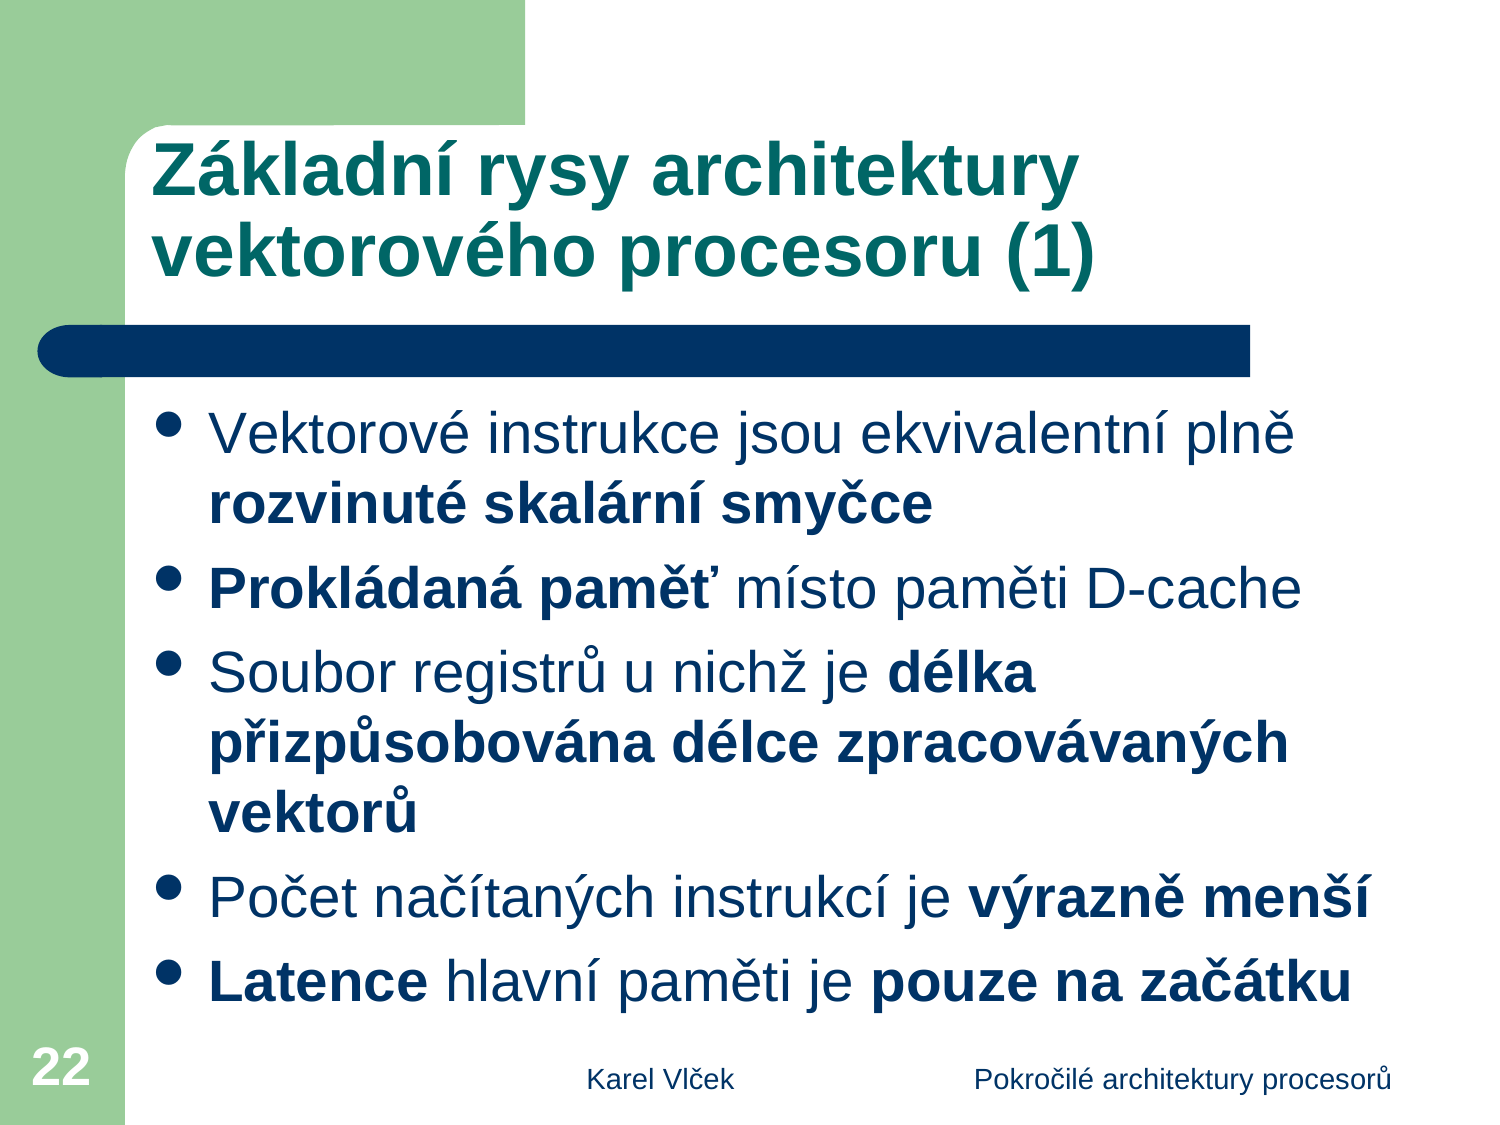

# Základní rysy architektury vektorového procesoru (1)
Vektorové instrukce jsou ekvivalentní plně rozvinuté skalární smyčce
Prokládaná paměť místo paměti D-cache
Soubor registrů u nichž je délka přizpůsobována délce zpracovávaných vektorů
Počet načítaných instrukcí je výrazně menší
Latence hlavní paměti je pouze na začátku
22
Karel Vlček
Pokročilé architektury procesorů